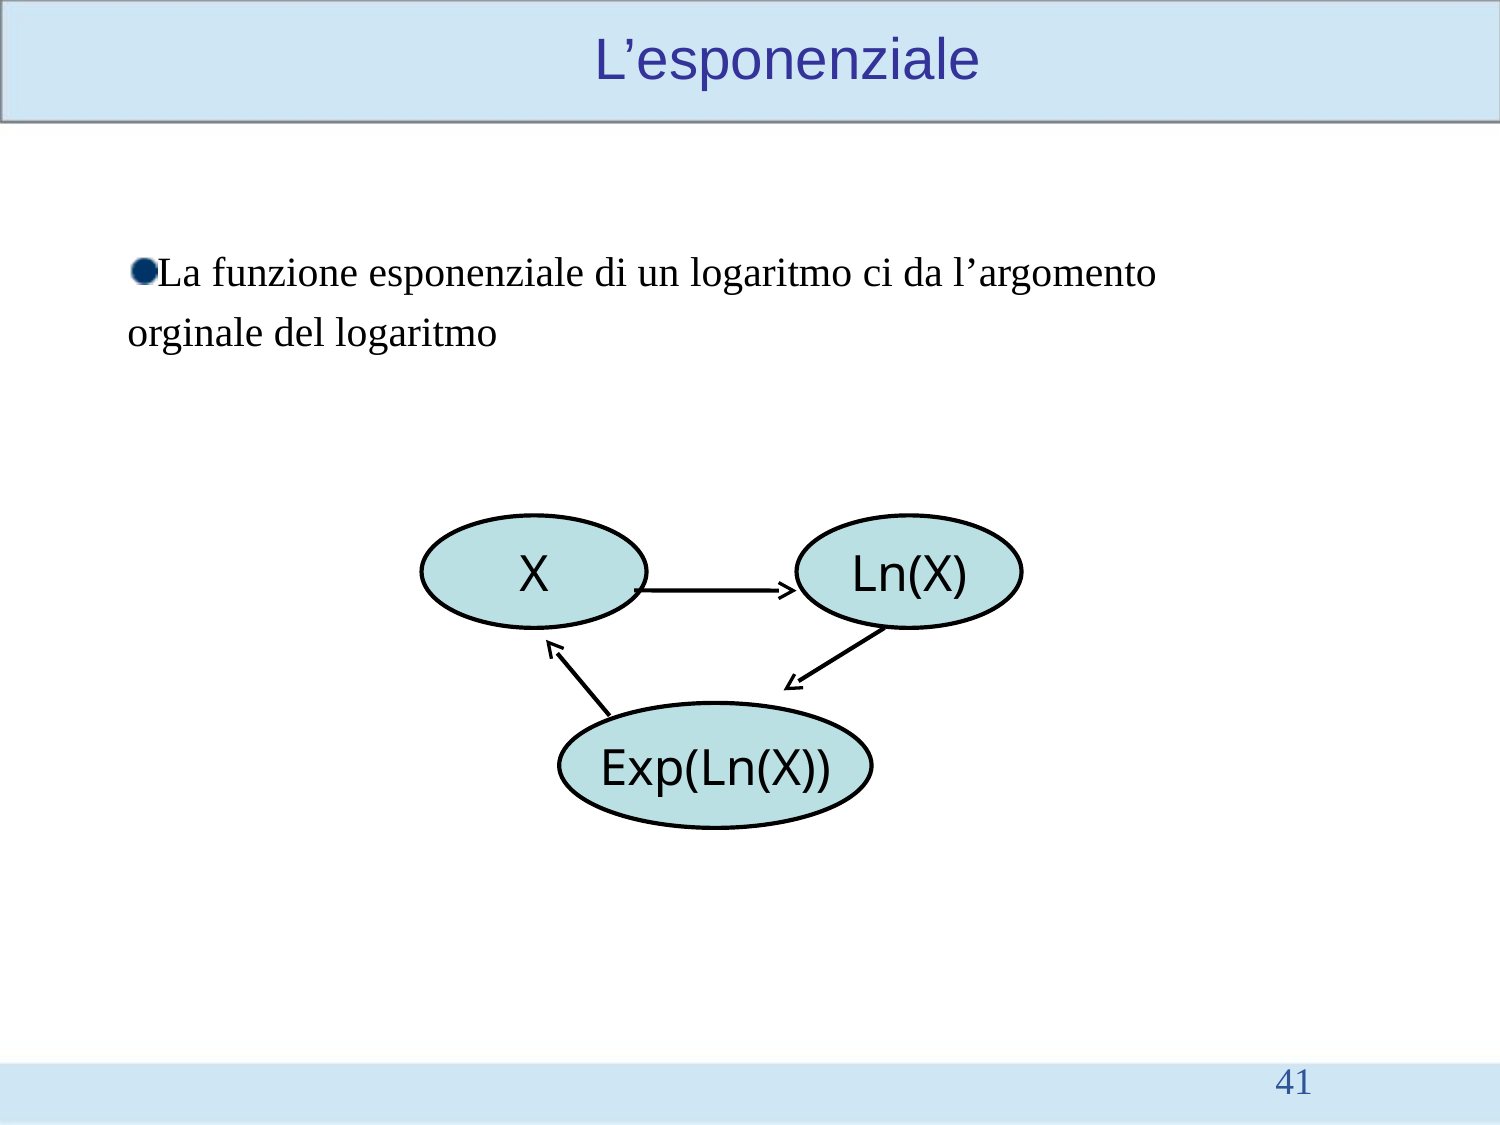

# L’esponenziale
La funzione esponenziale di un logaritmo ci da l’argomento orginale del logaritmo
X
Ln(X)
Exp(Ln(X))